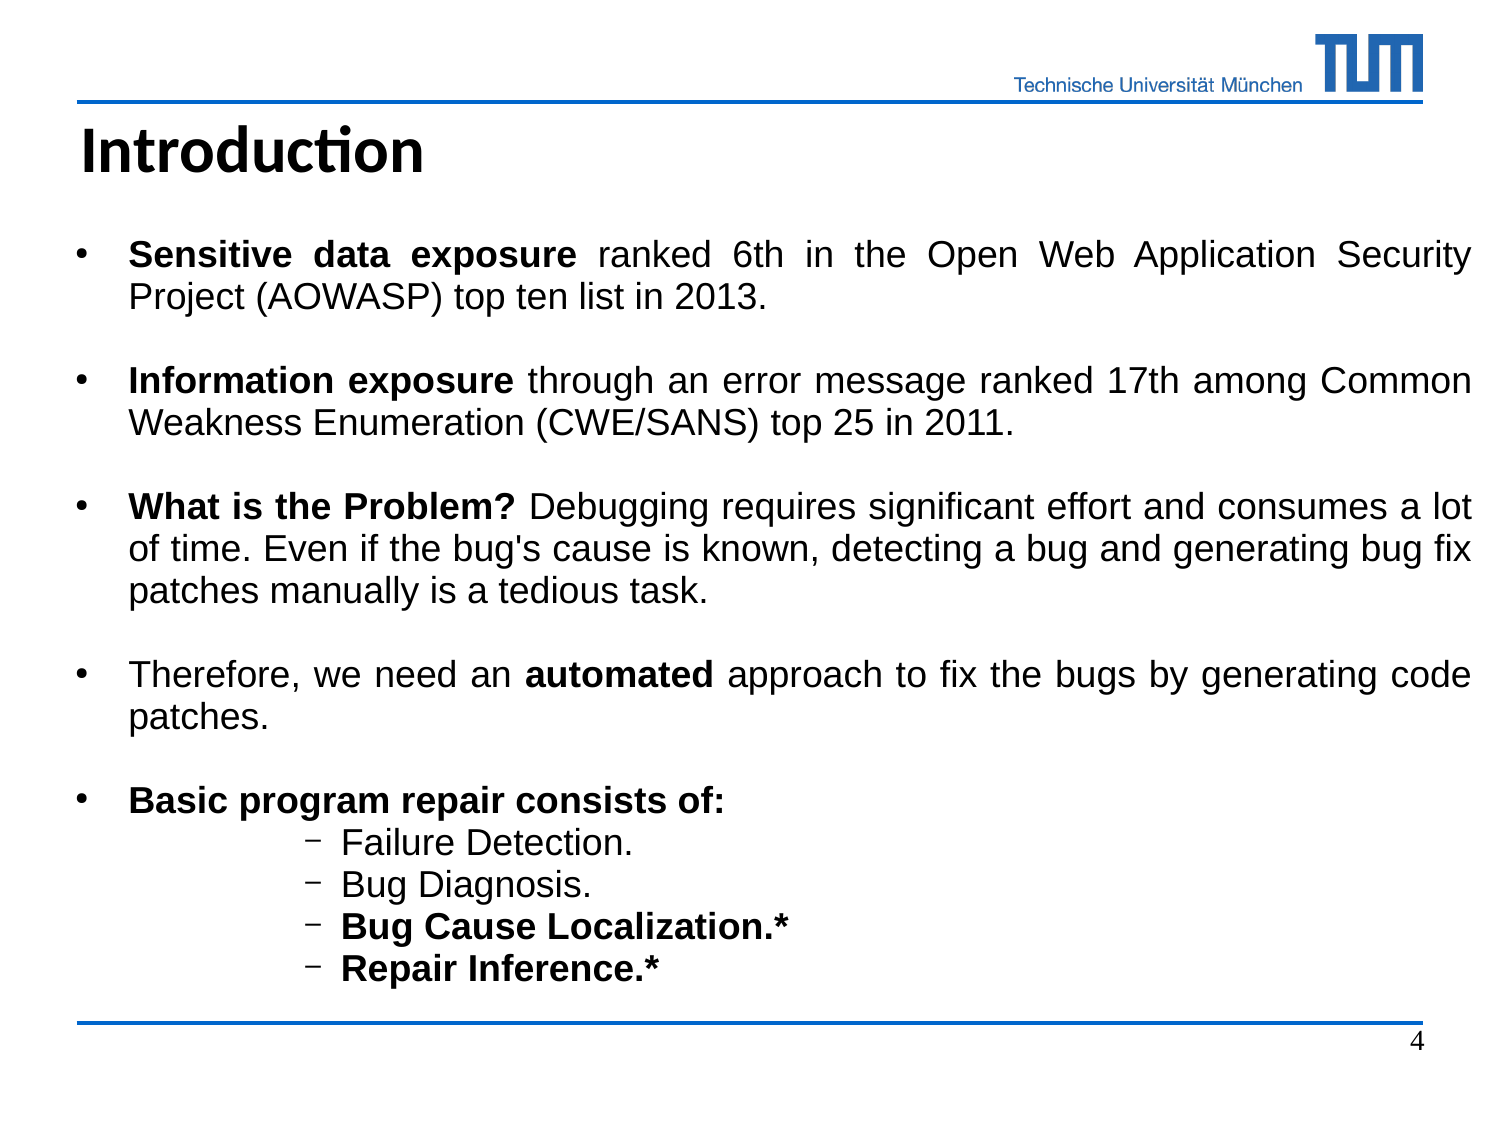

# Introduction
Sensitive data exposure ranked 6th in the Open Web Application Security Project (AOWASP) top ten list in 2013.
Information exposure through an error message ranked 17th among Common Weakness Enumeration (CWE/SANS) top 25 in 2011.
What is the Problem? Debugging requires significant effort and consumes a lot of time. Even if the bug's cause is known, detecting a bug and generating bug fix patches manually is a tedious task.
Therefore, we need an automated approach to fix the bugs by generating code patches.
Basic program repair consists of:
Failure Detection.
Bug Diagnosis.
Bug Cause Localization.*
Repair Inference.*
4